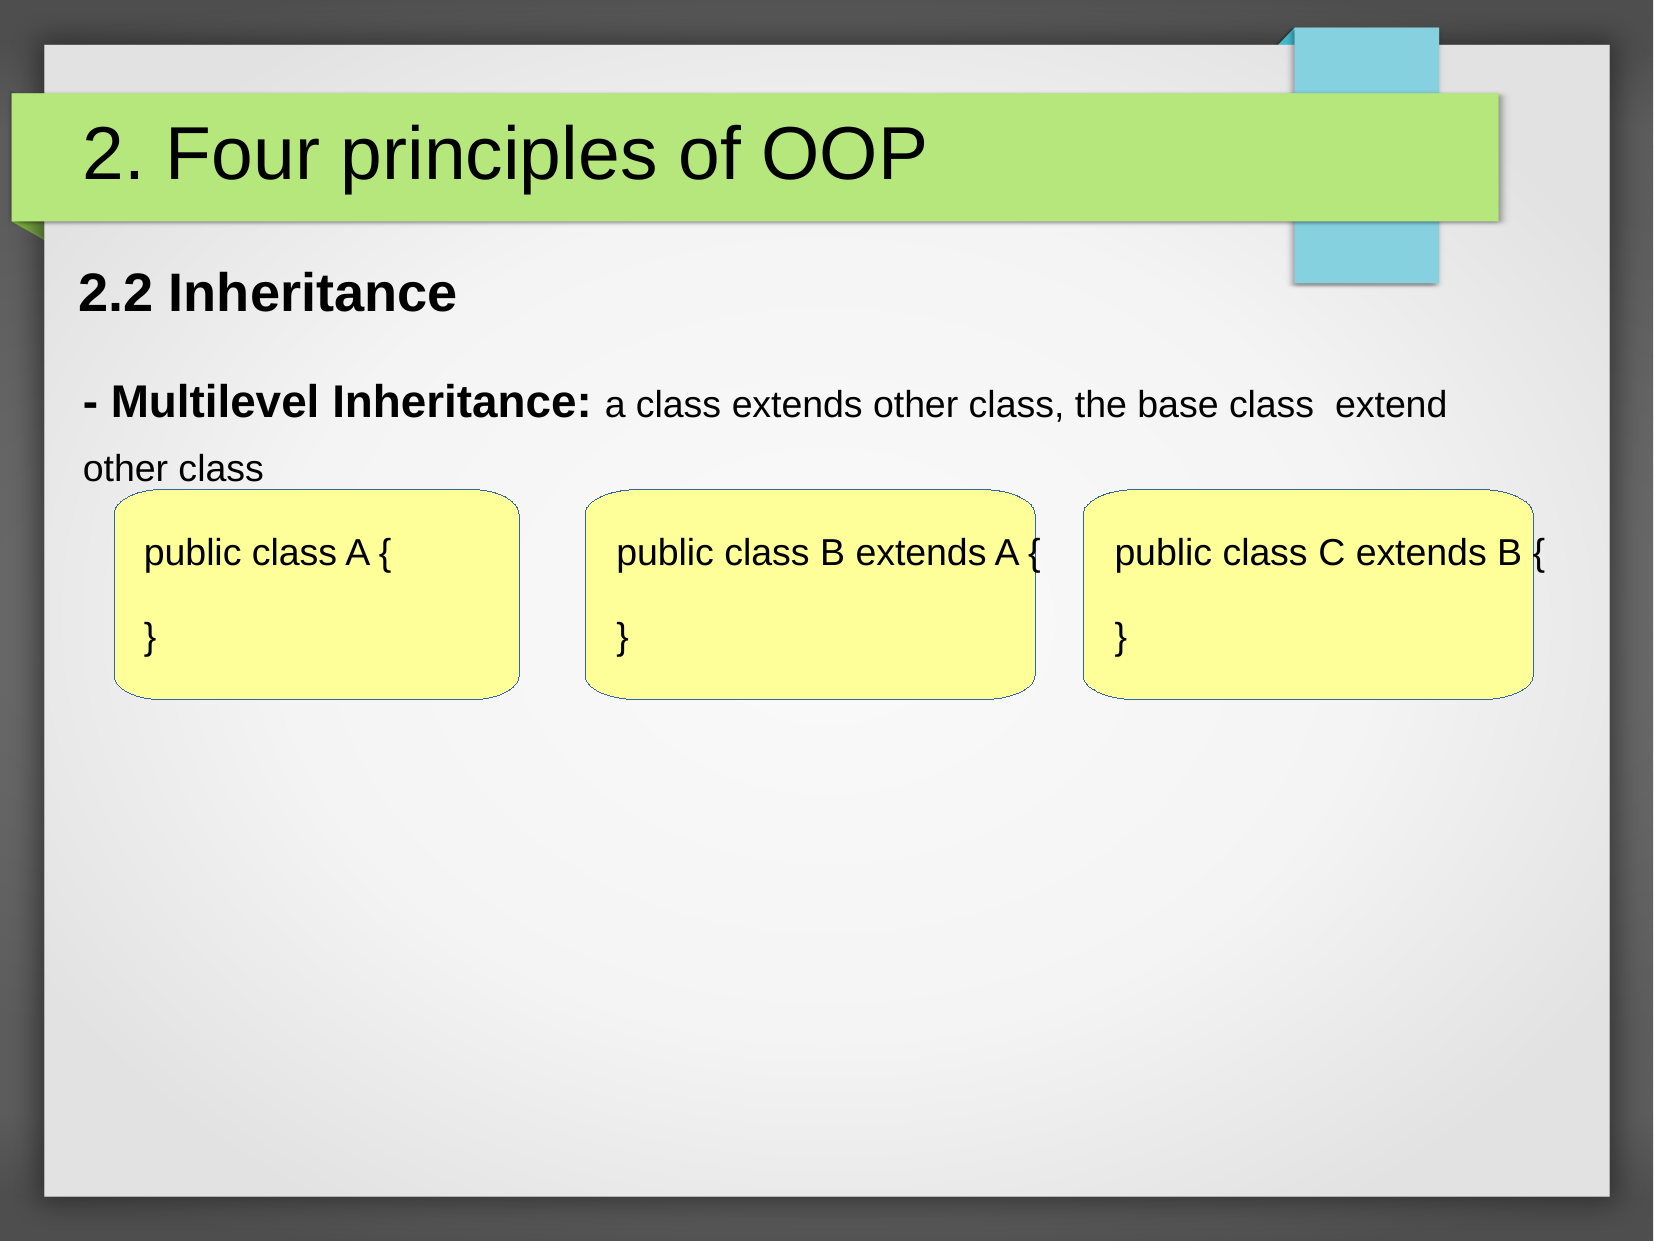

# 2. Four principles of OOP
2.2 Inheritance
- Multilevel Inheritance: a class extends other class, the base class extend other class
public class A {
}
public class B extends A {
}
public class C extends B {
}